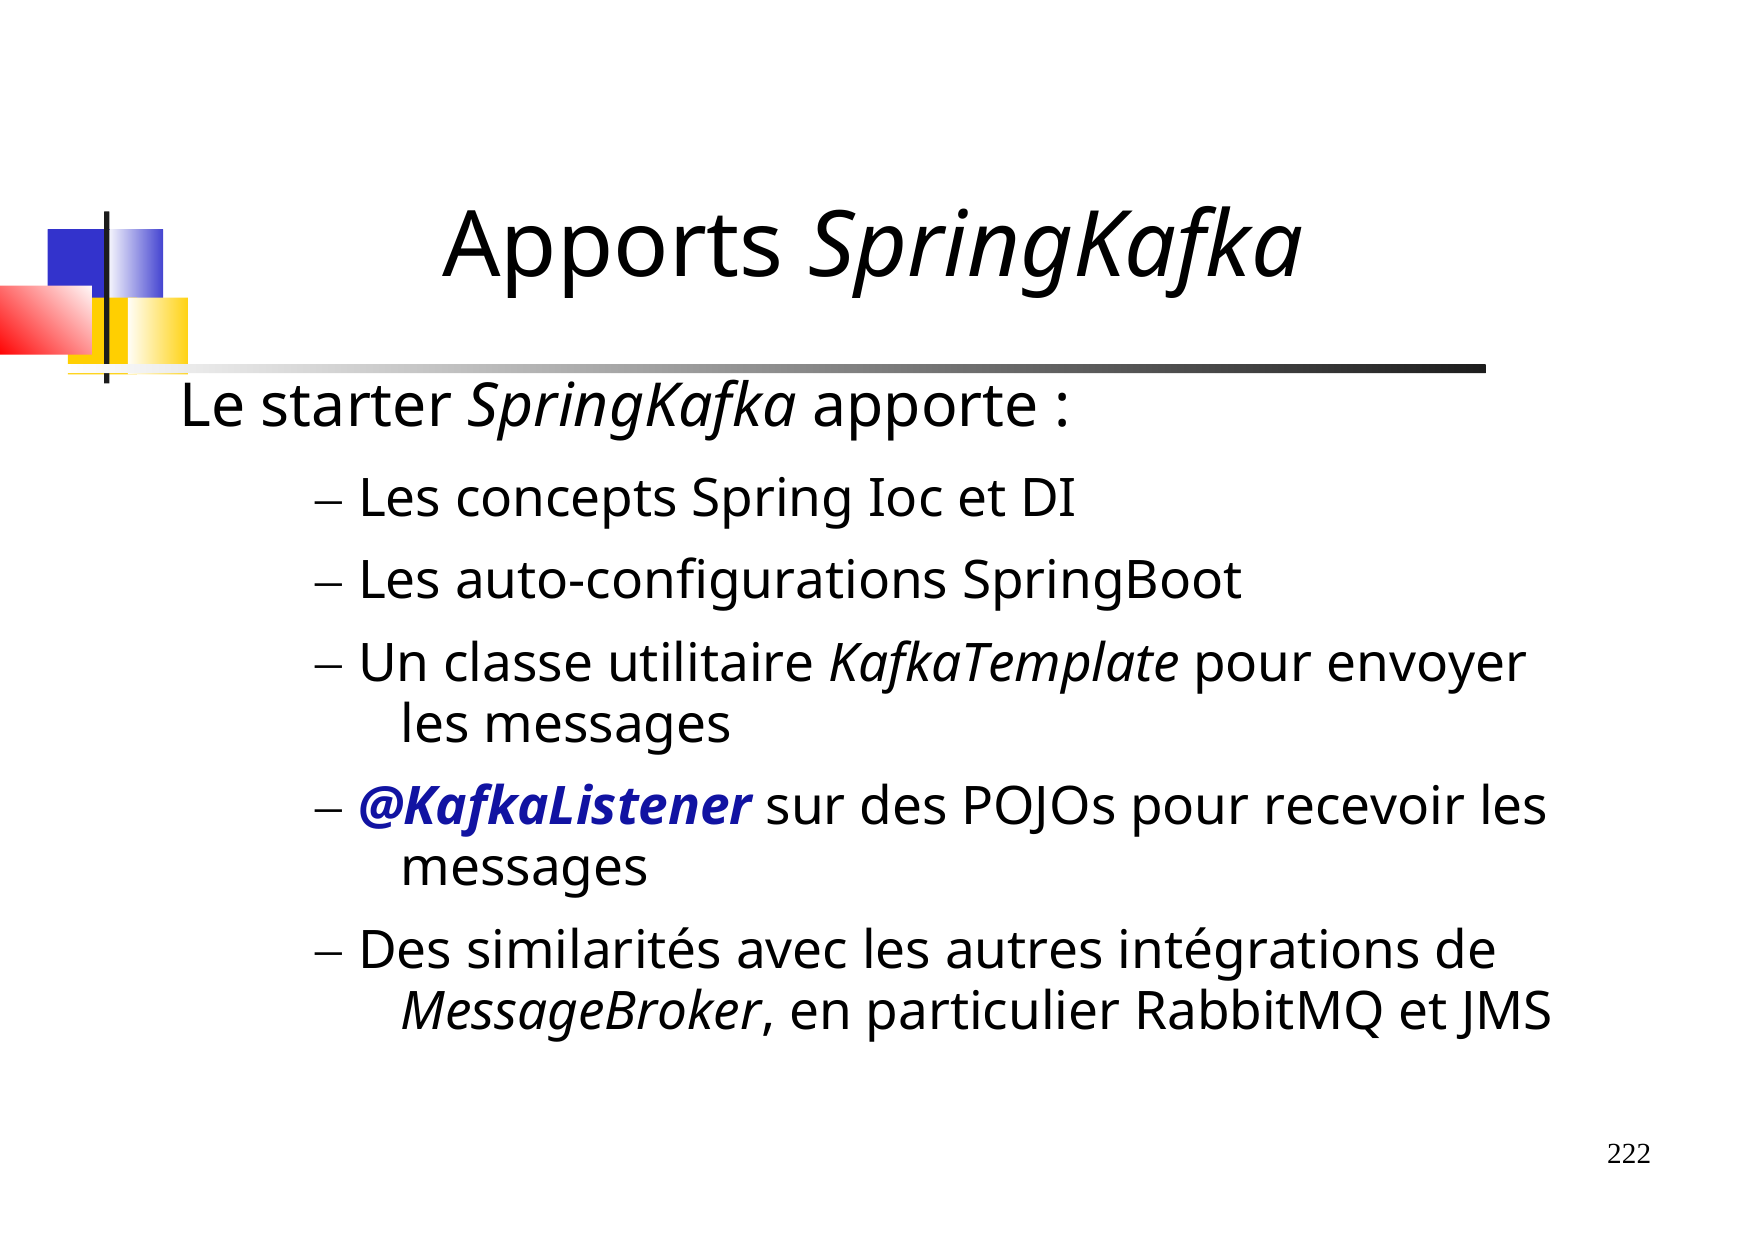

# Apports SpringKafka
Le starter SpringKafka apporte :
Les concepts Spring Ioc et DI
Les auto-configurations SpringBoot
Un classe utilitaire KafkaTemplate pour envoyer les messages
@KafkaListener sur des POJOs pour recevoir les messages
Des similarités avec les autres intégrations de MessageBroker, en particulier RabbitMQ et JMS